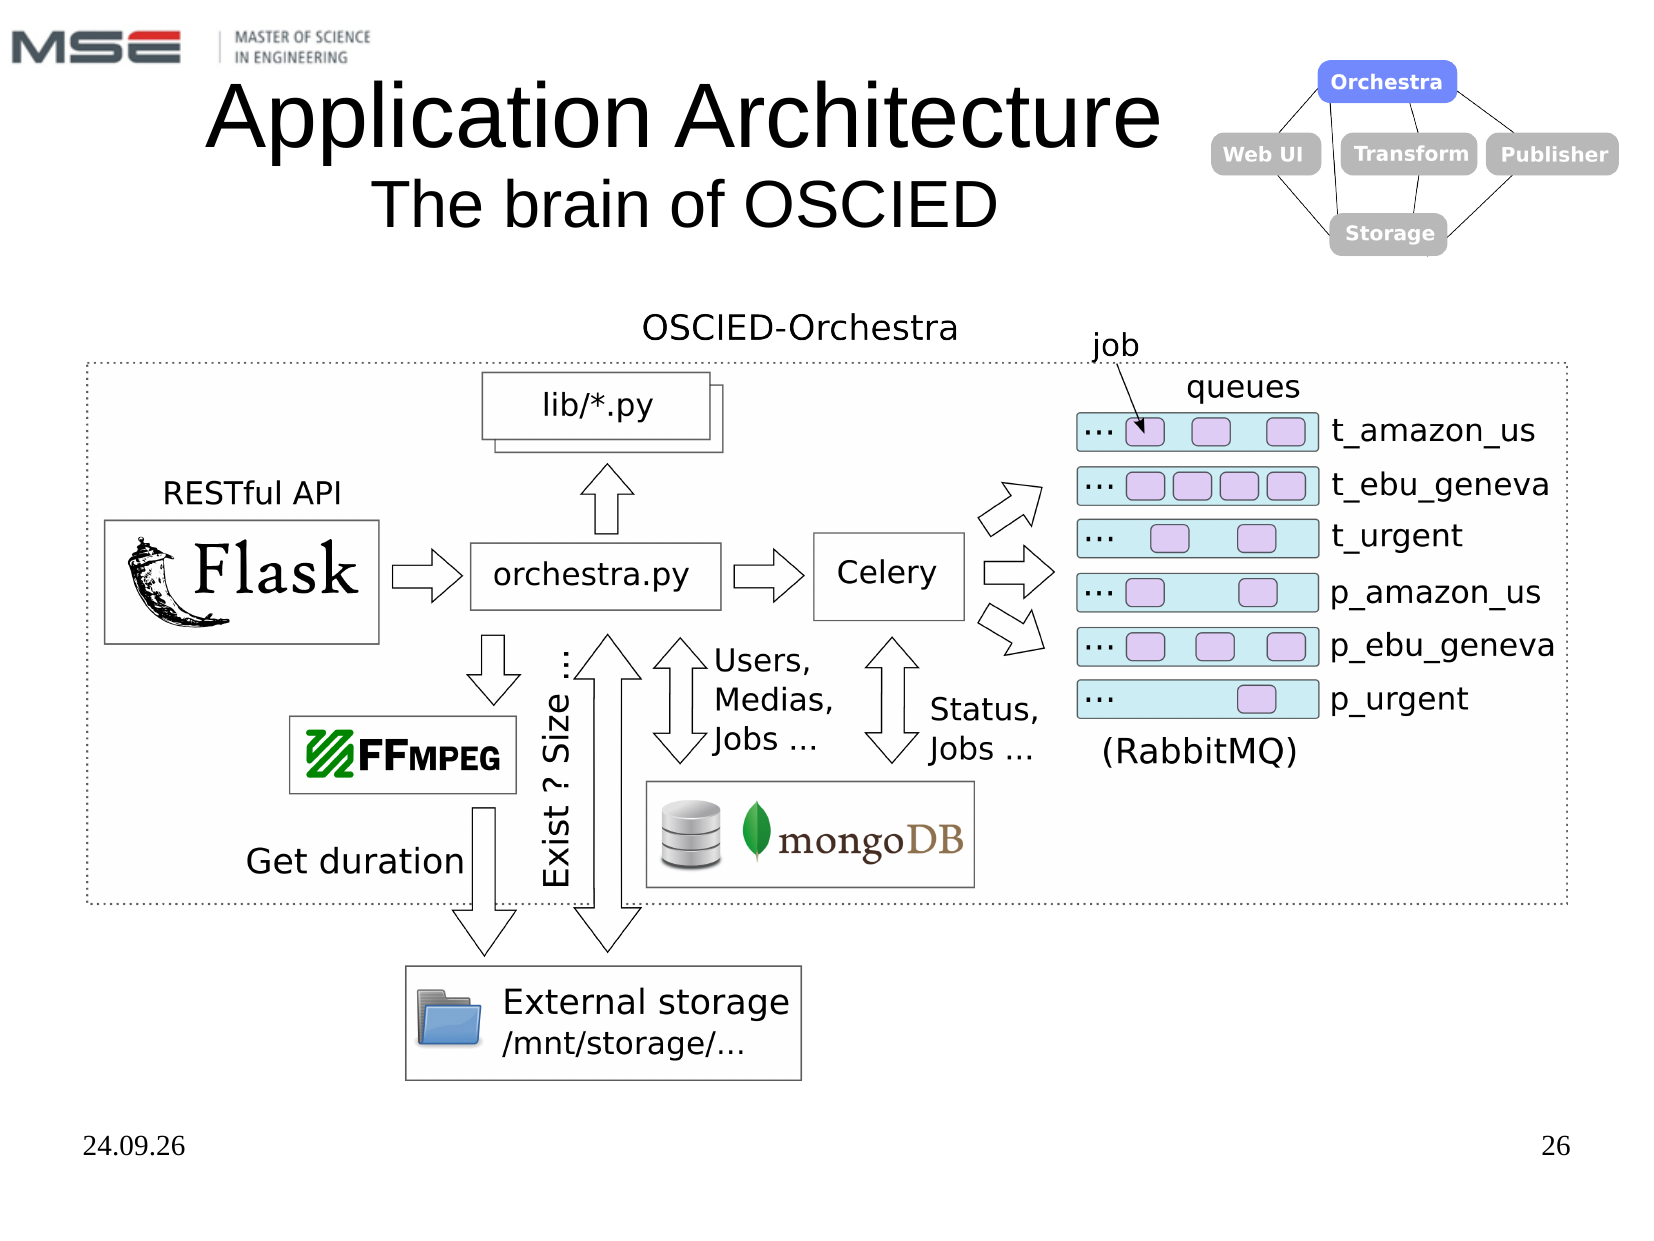

# Application Architecture The brain of OSCIED
26